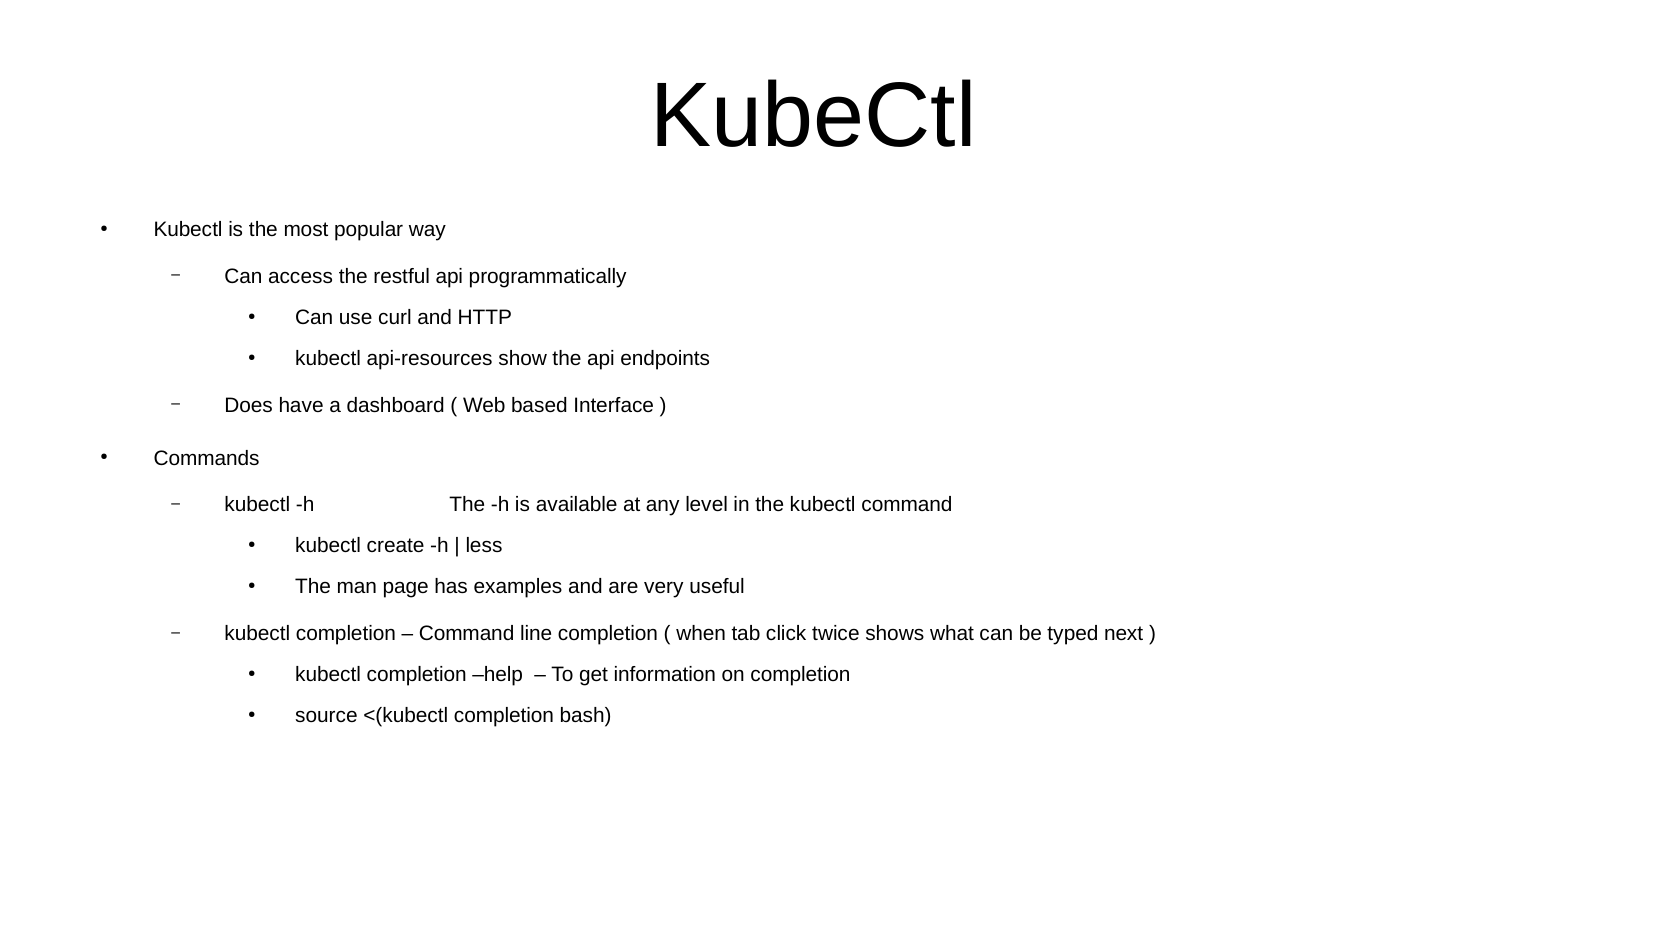

# KubeCtl
Kubectl is the most popular way
Can access the restful api programmatically
Can use curl and HTTP
kubectl api-resources show the api endpoints
Does have a dashboard ( Web based Interface )
Commands
kubectl -h		The -h is available at any level in the kubectl command
kubectl create -h | less
The man page has examples and are very useful
kubectl completion – Command line completion ( when tab click twice shows what can be typed next )
kubectl completion –help – To get information on completion
source <(kubectl completion bash)